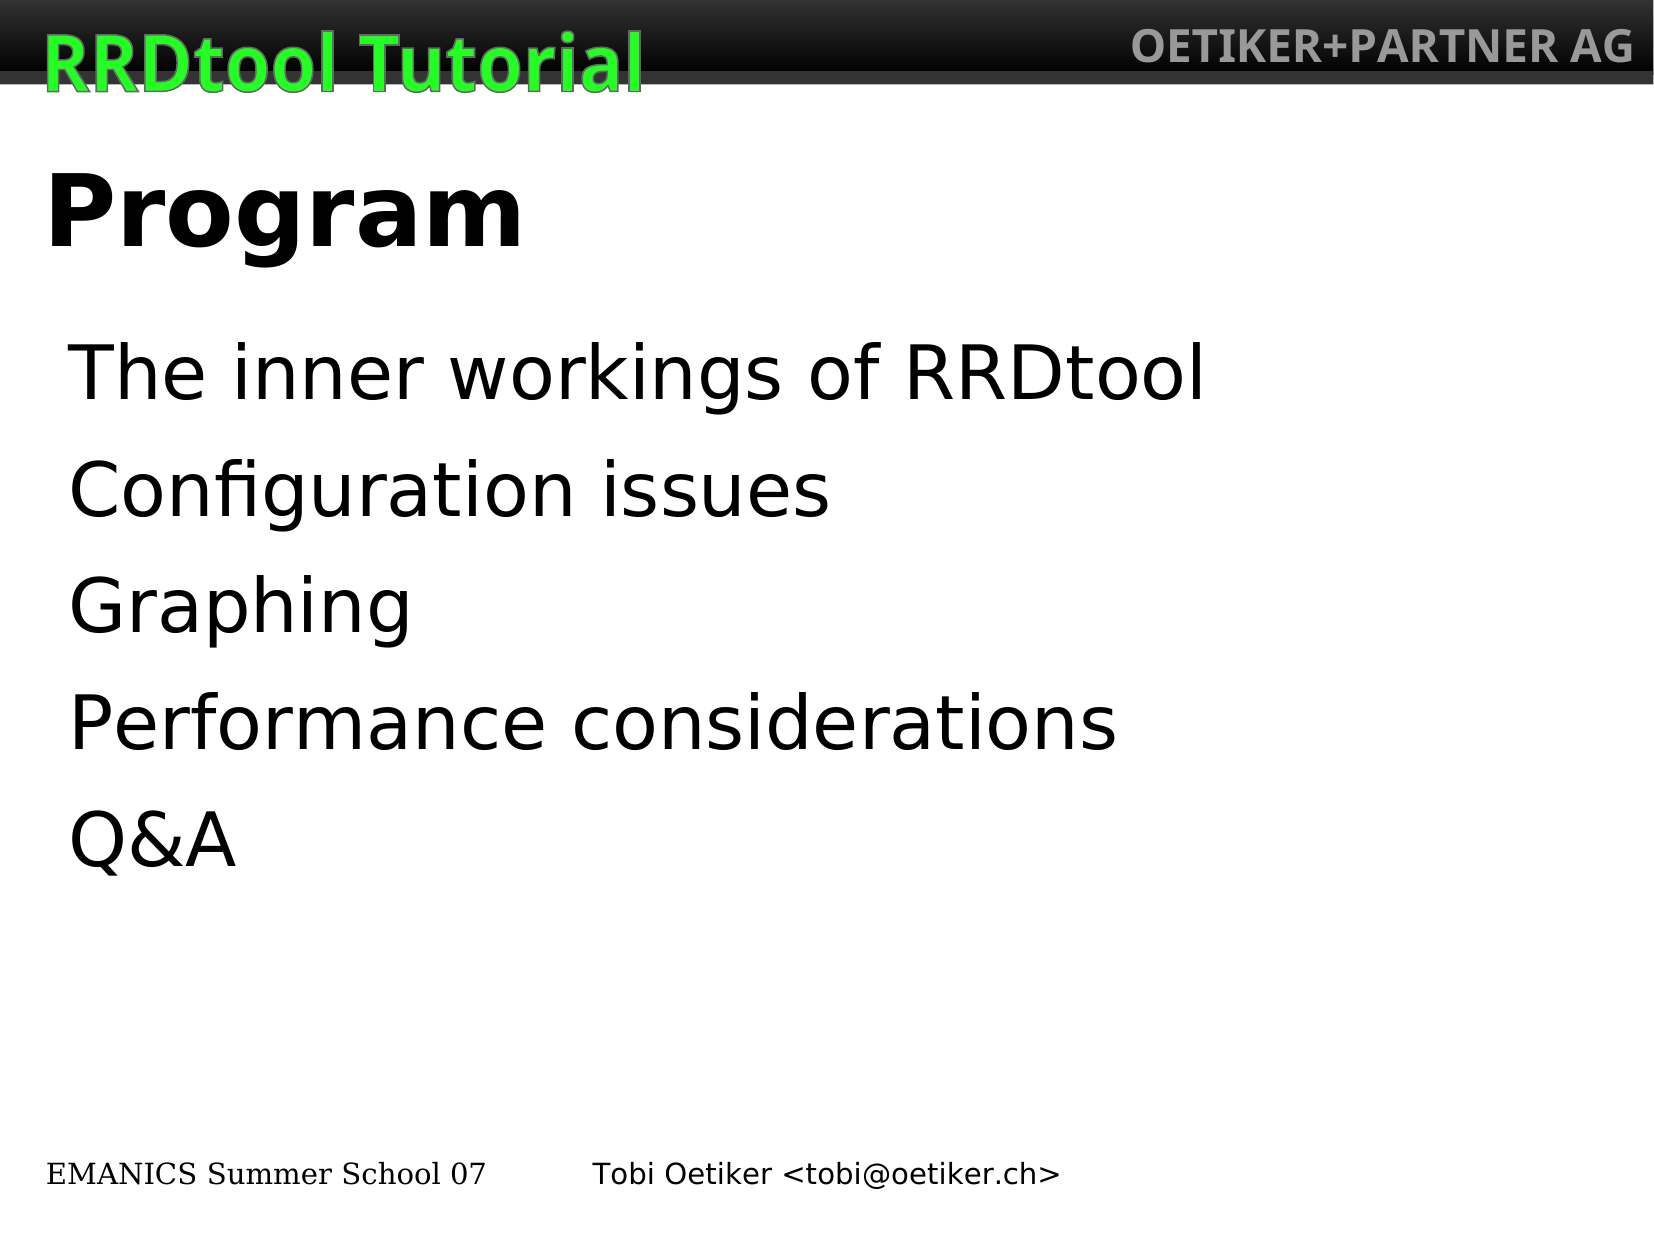

# Program
The inner workings of RRDtool
Configuration issues
Graphing
Performance considerations
Q&A